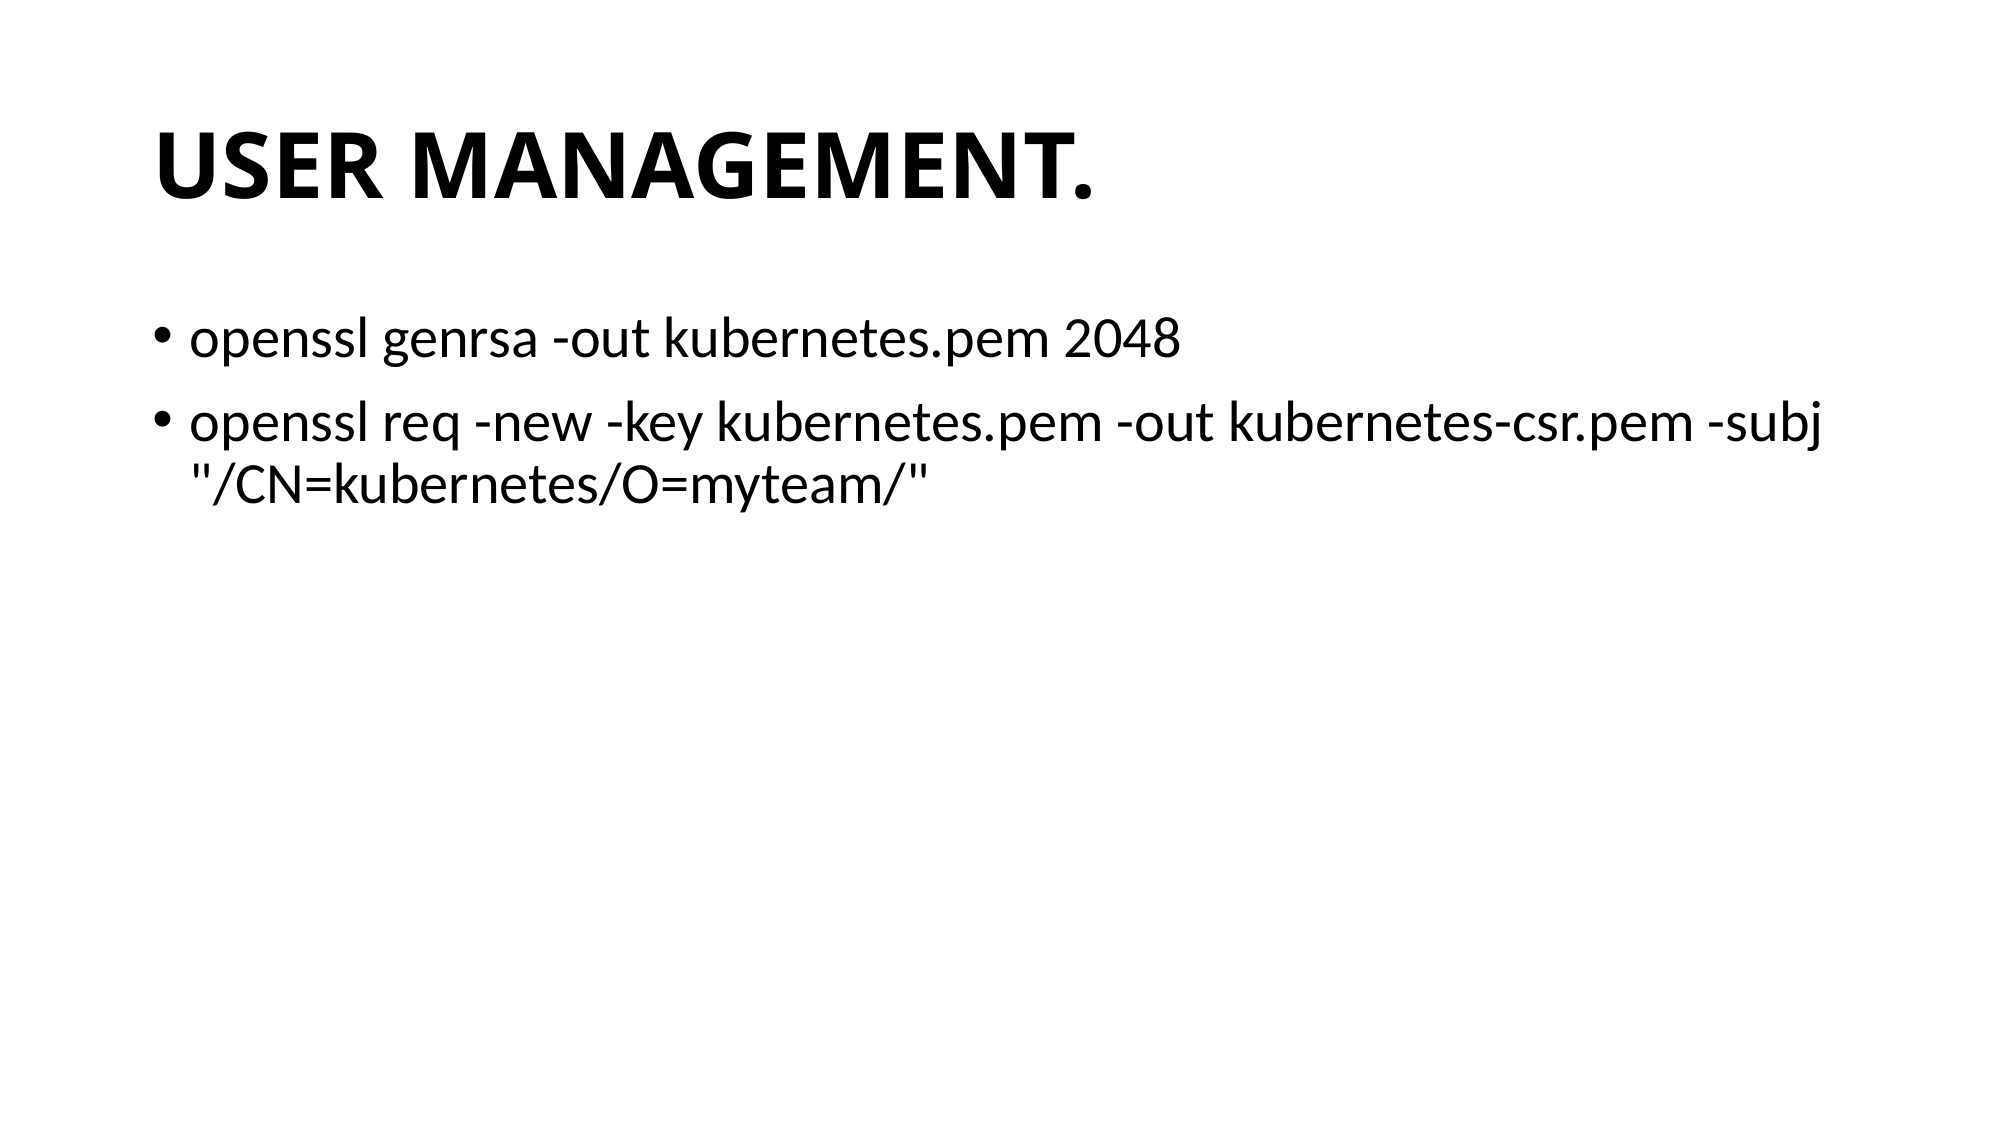

# USER MANAGEMENT.
openssl genrsa -out kubernetes.pem 2048
openssl req -new -key kubernetes.pem -out kubernetes-csr.pem -subj "/CN=kubernetes/O=myteam/"